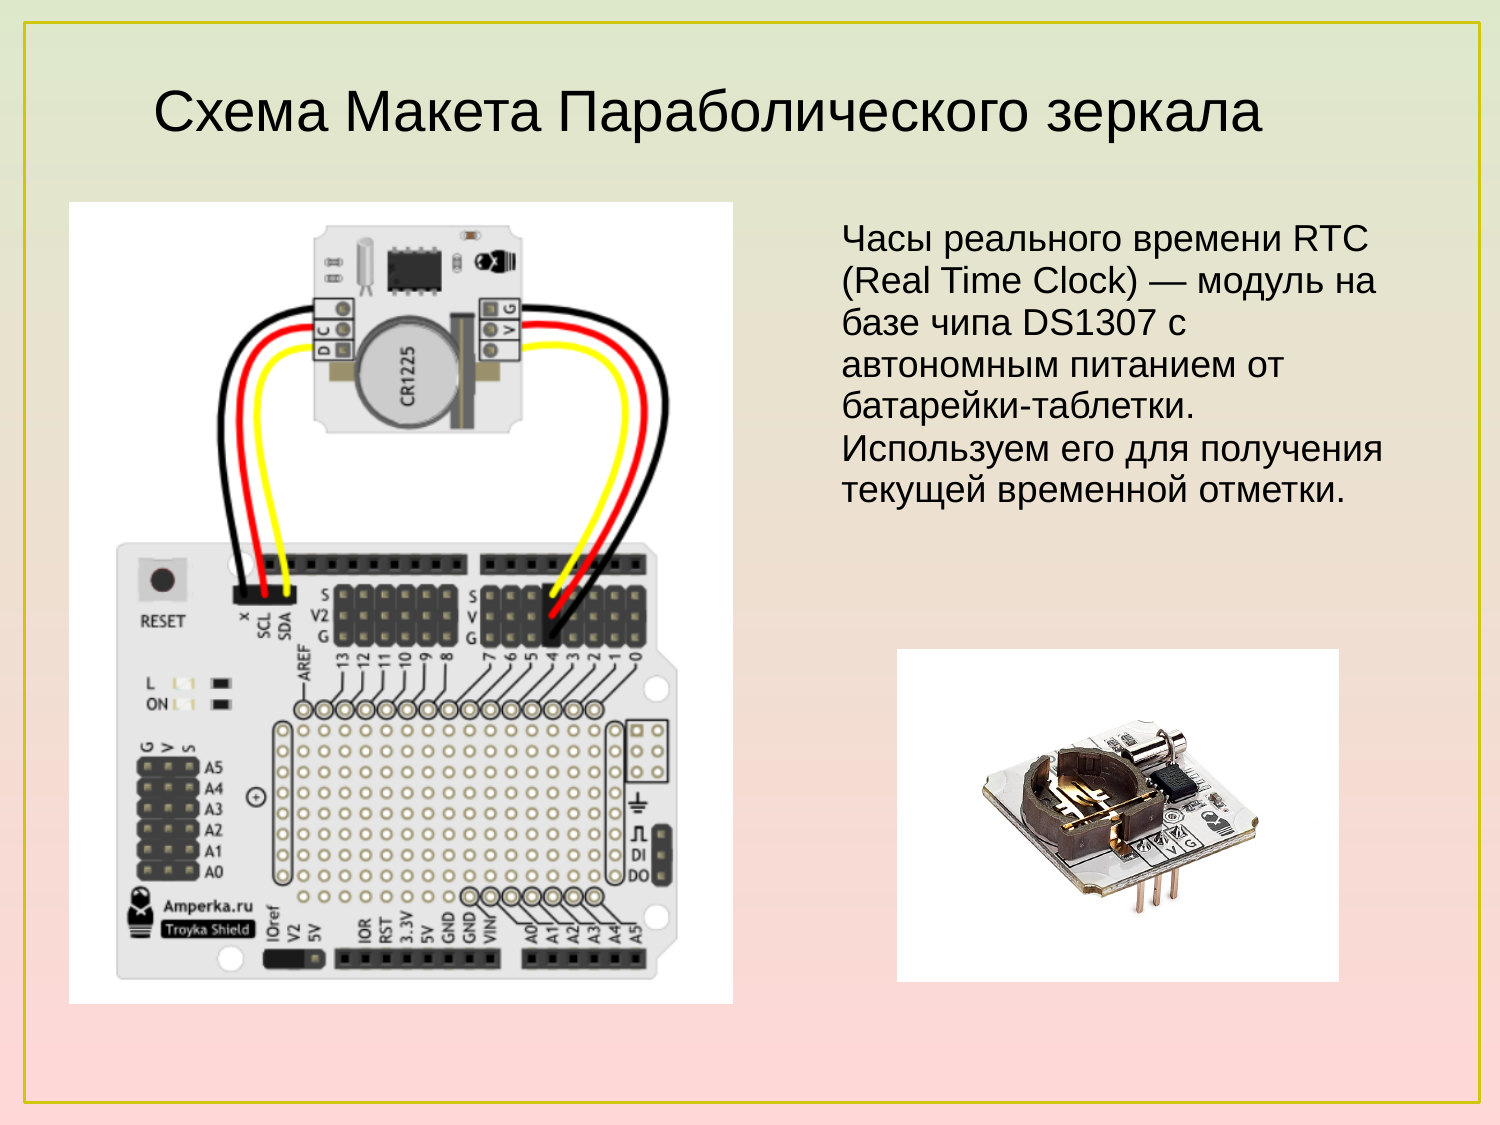

Схема Макета Параболического зеркала
Часы реального времени RTC (Real Time Clock) — модуль на базе чипа DS1307 с автономным питанием от батарейки-таблетки. Используем его для получения текущей временной отметки.